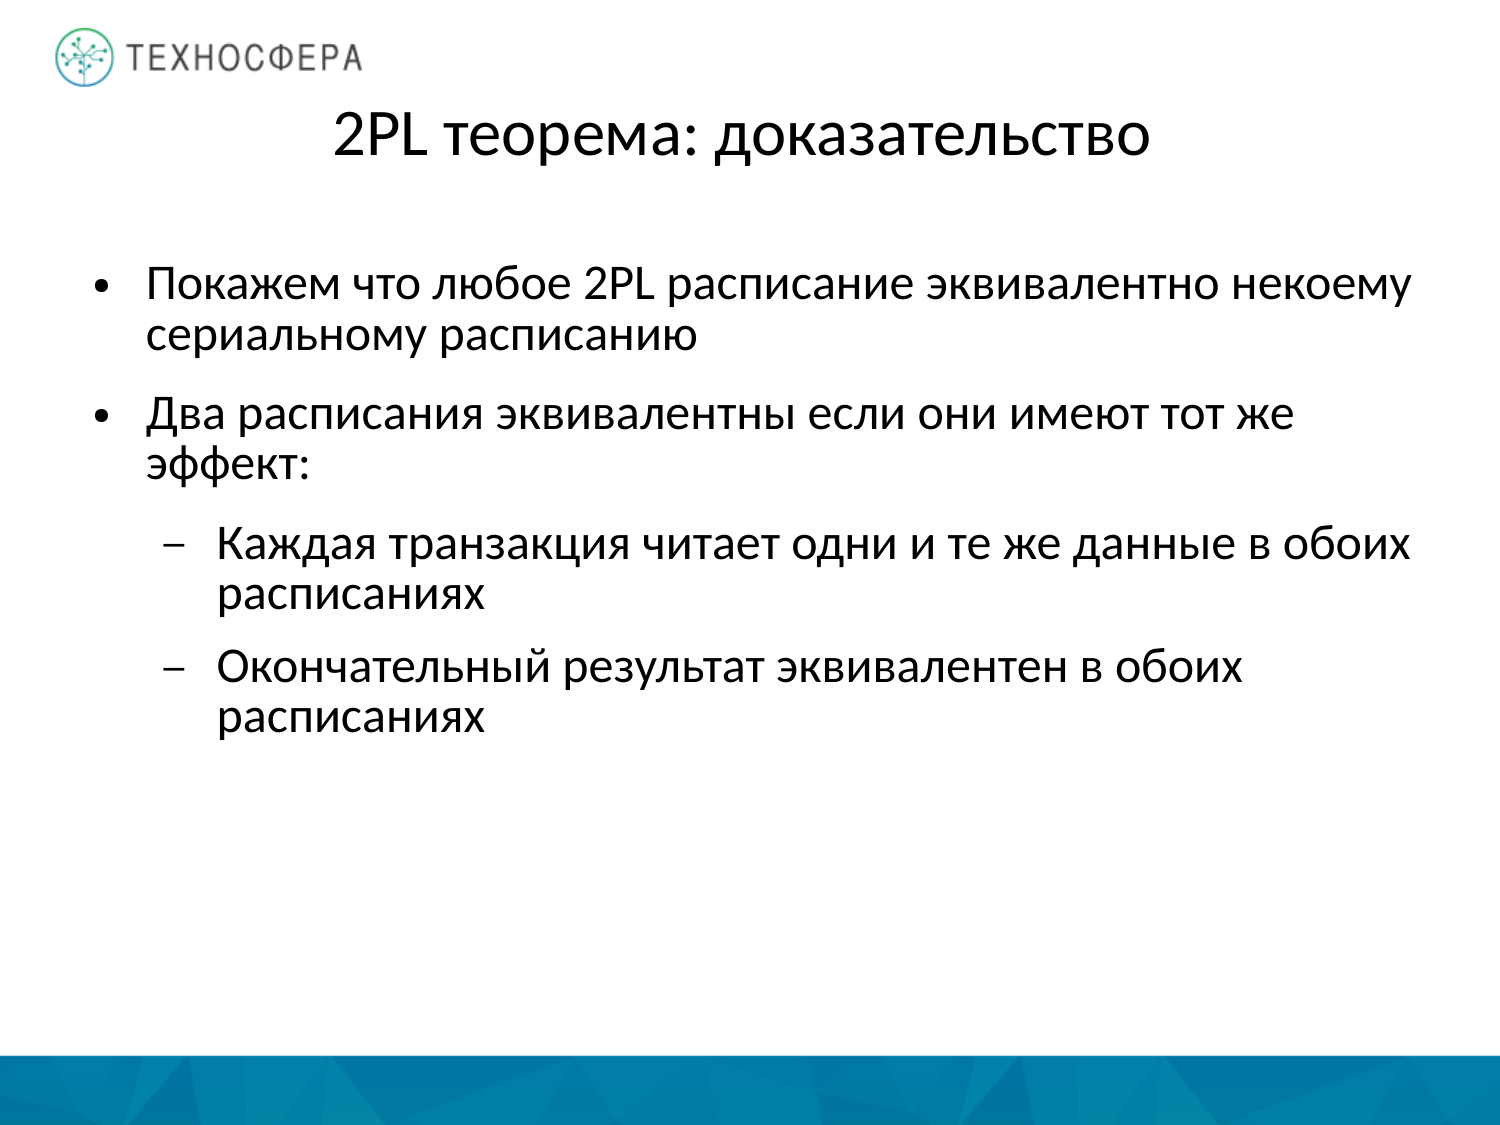

# 2PL теорема: доказательство
Покажем что любое 2PL расписание эквивалентно некоему сериальному расписанию
Два расписания эквивалентны если они имеют тот же эффект:
Каждая транзакция читает одни и те же данные в обоих расписаниях
Окончательный результат эквивалентен в обоих расписаниях